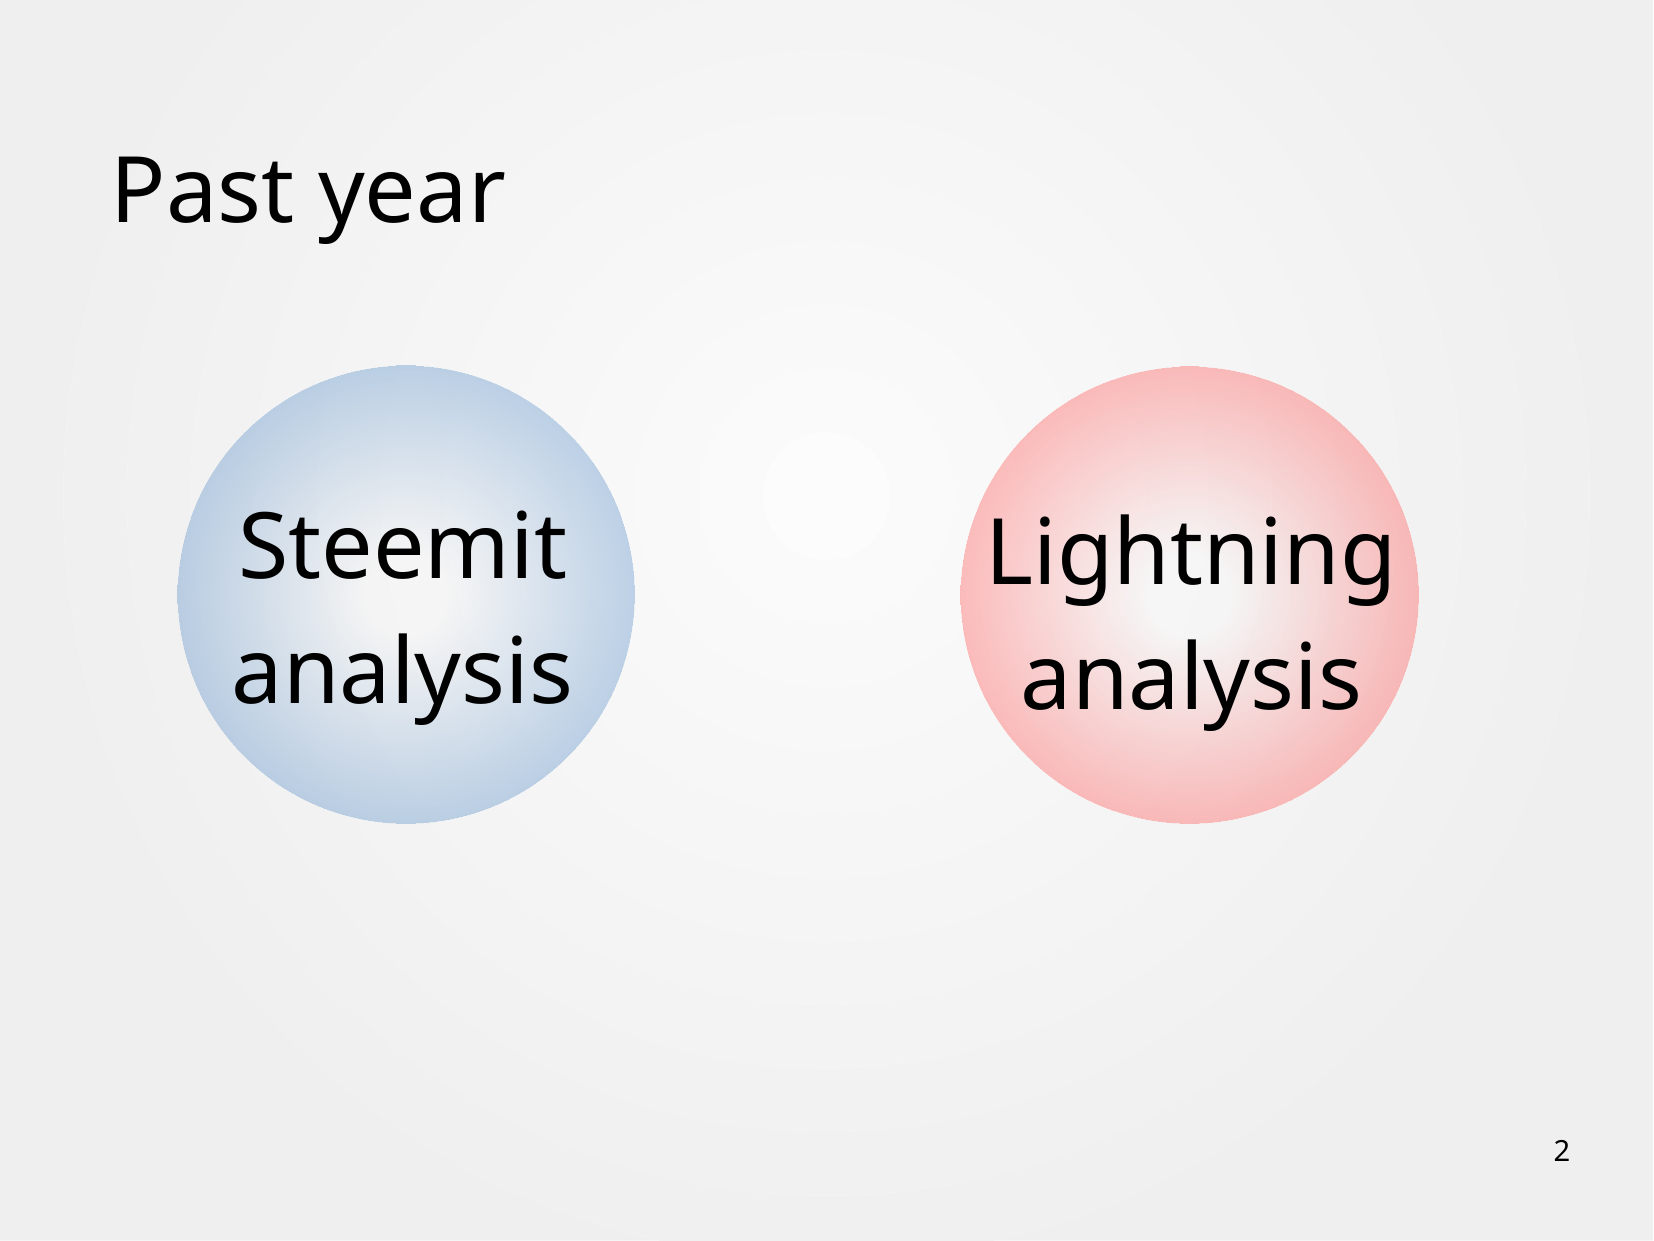

Past year
Steemit analysis
Lightning analysis
2